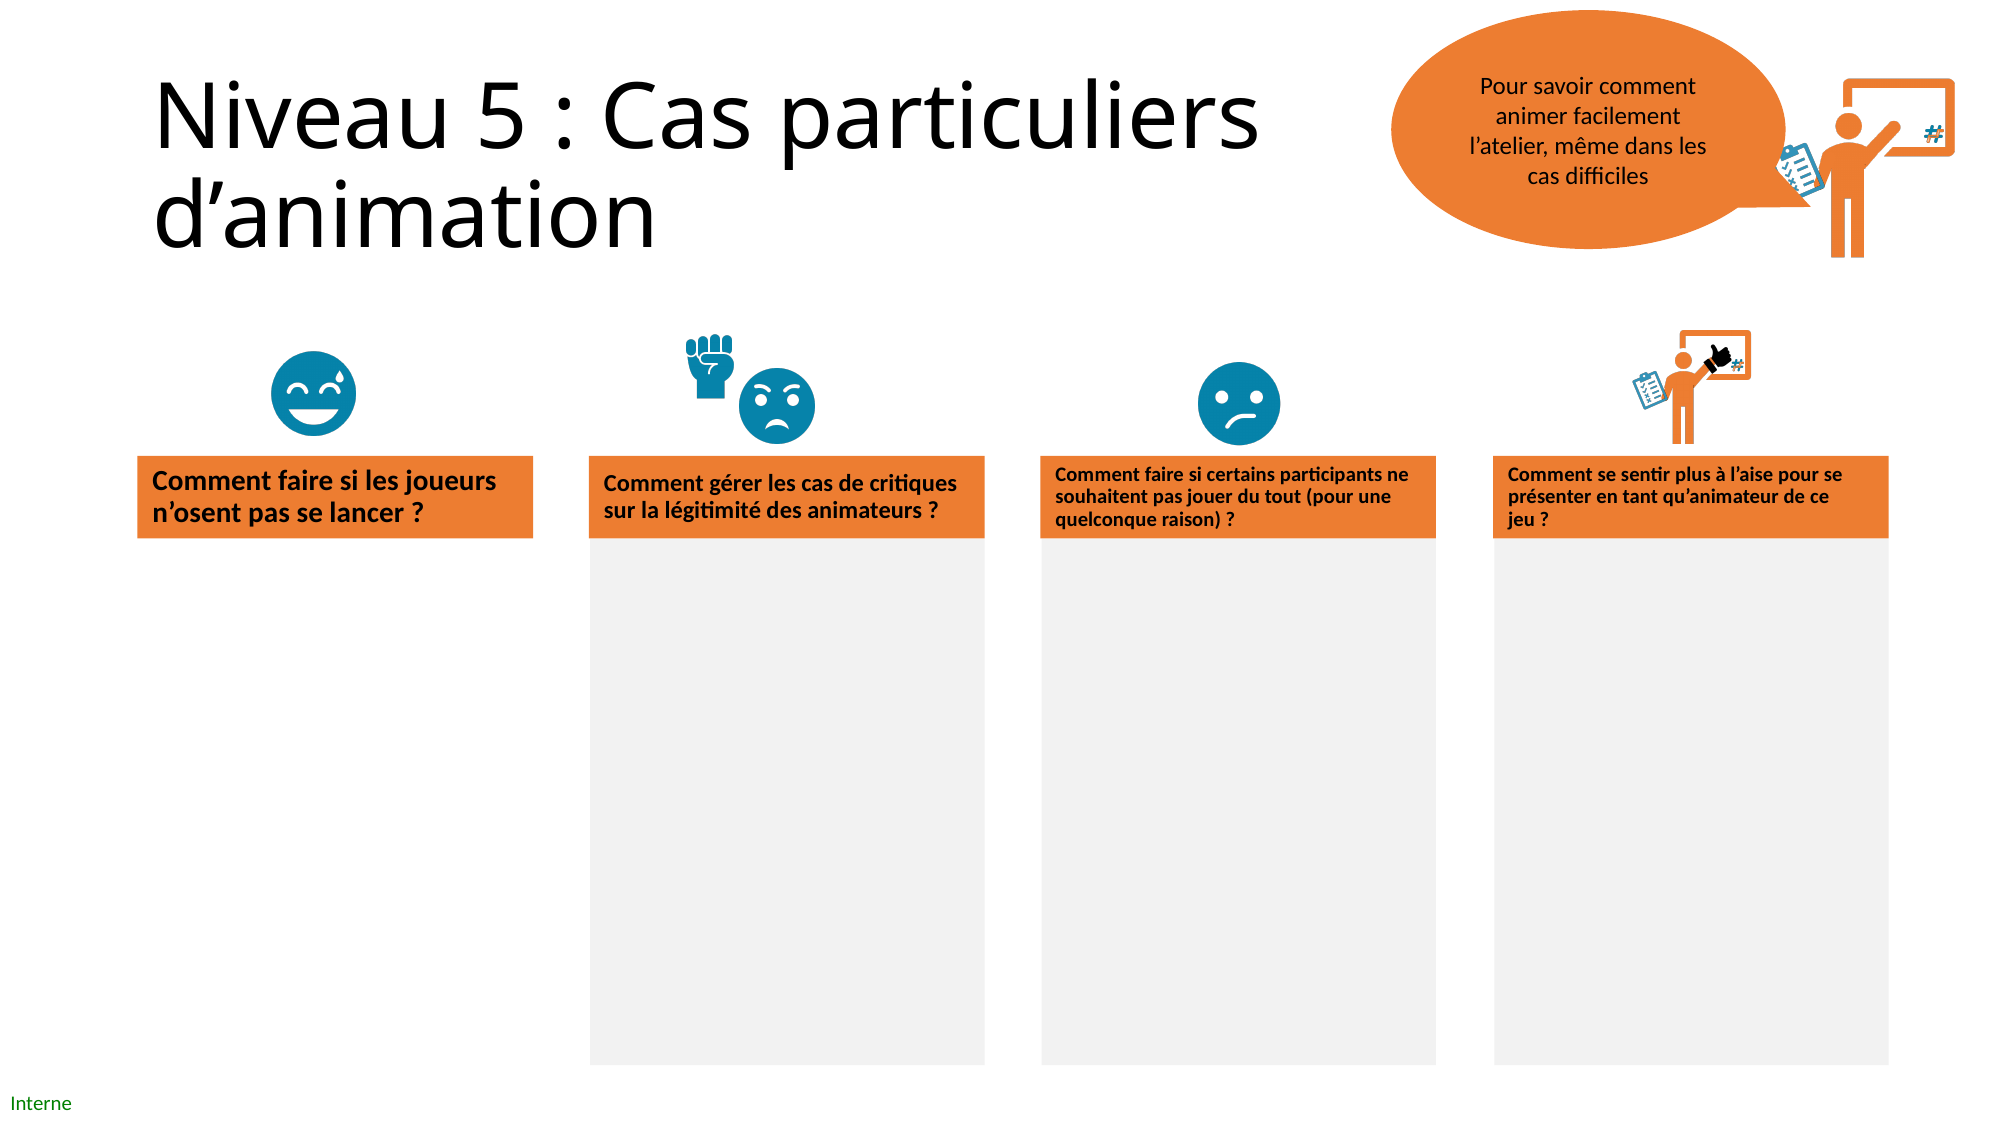

Pour savoir comment animer facilement l’atelier, même dans les cas difficiles
# Niveau 5 : Cas particuliers d’animation
Comment faire si les joueurs n’osent pas se lancer ?
Comment gérer les cas de critiques sur la légitimité des animateurs ?
Comment faire si certains participants ne souhaitent pas jouer du tout (pour une quelconque raison) ?
Comment se sentir plus à l’aise pour se présenter en tant qu’animateur de ce jeu ?